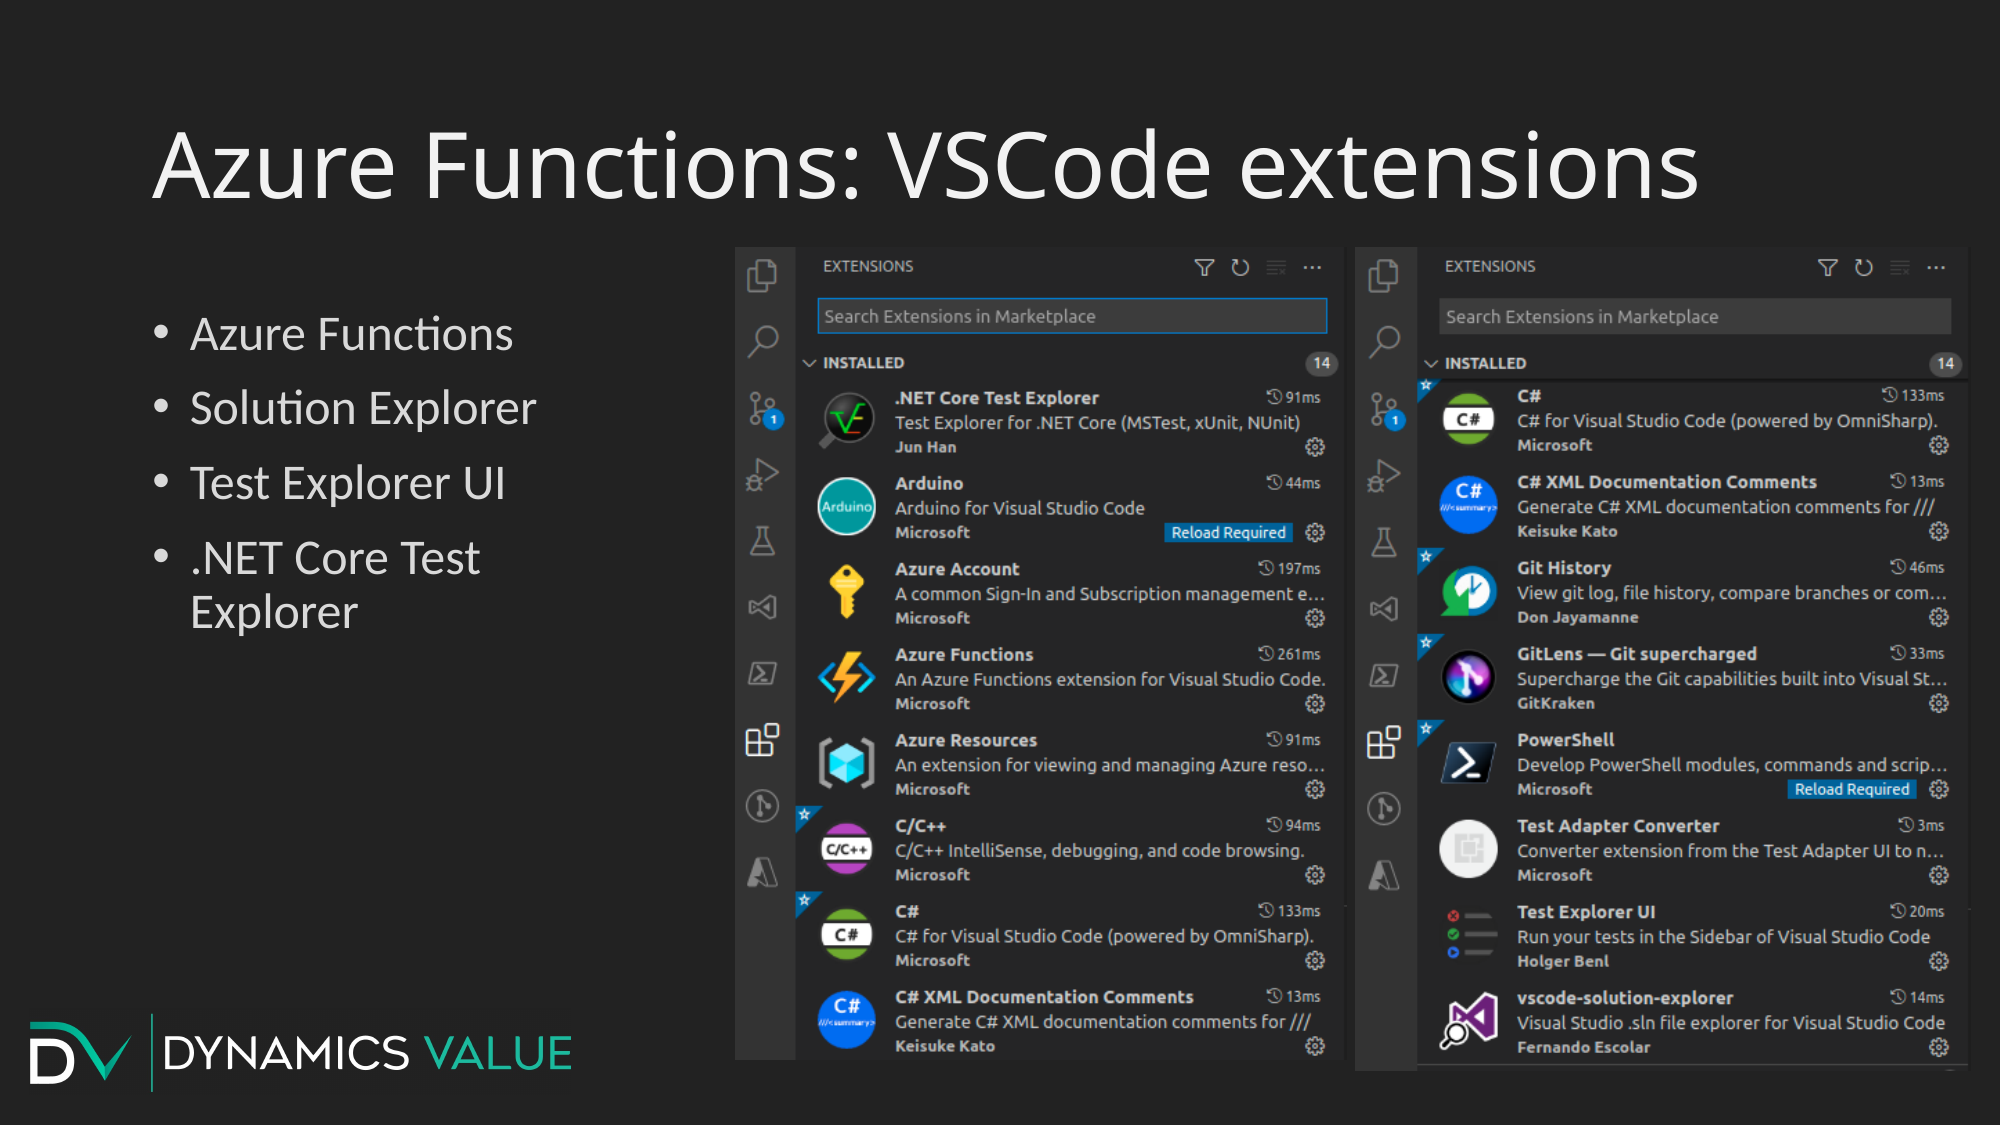

Azure Functions: VSCode extensions
Azure Functions
Solution Explorer
Test Explorer UI
.NET Core Test Explorer